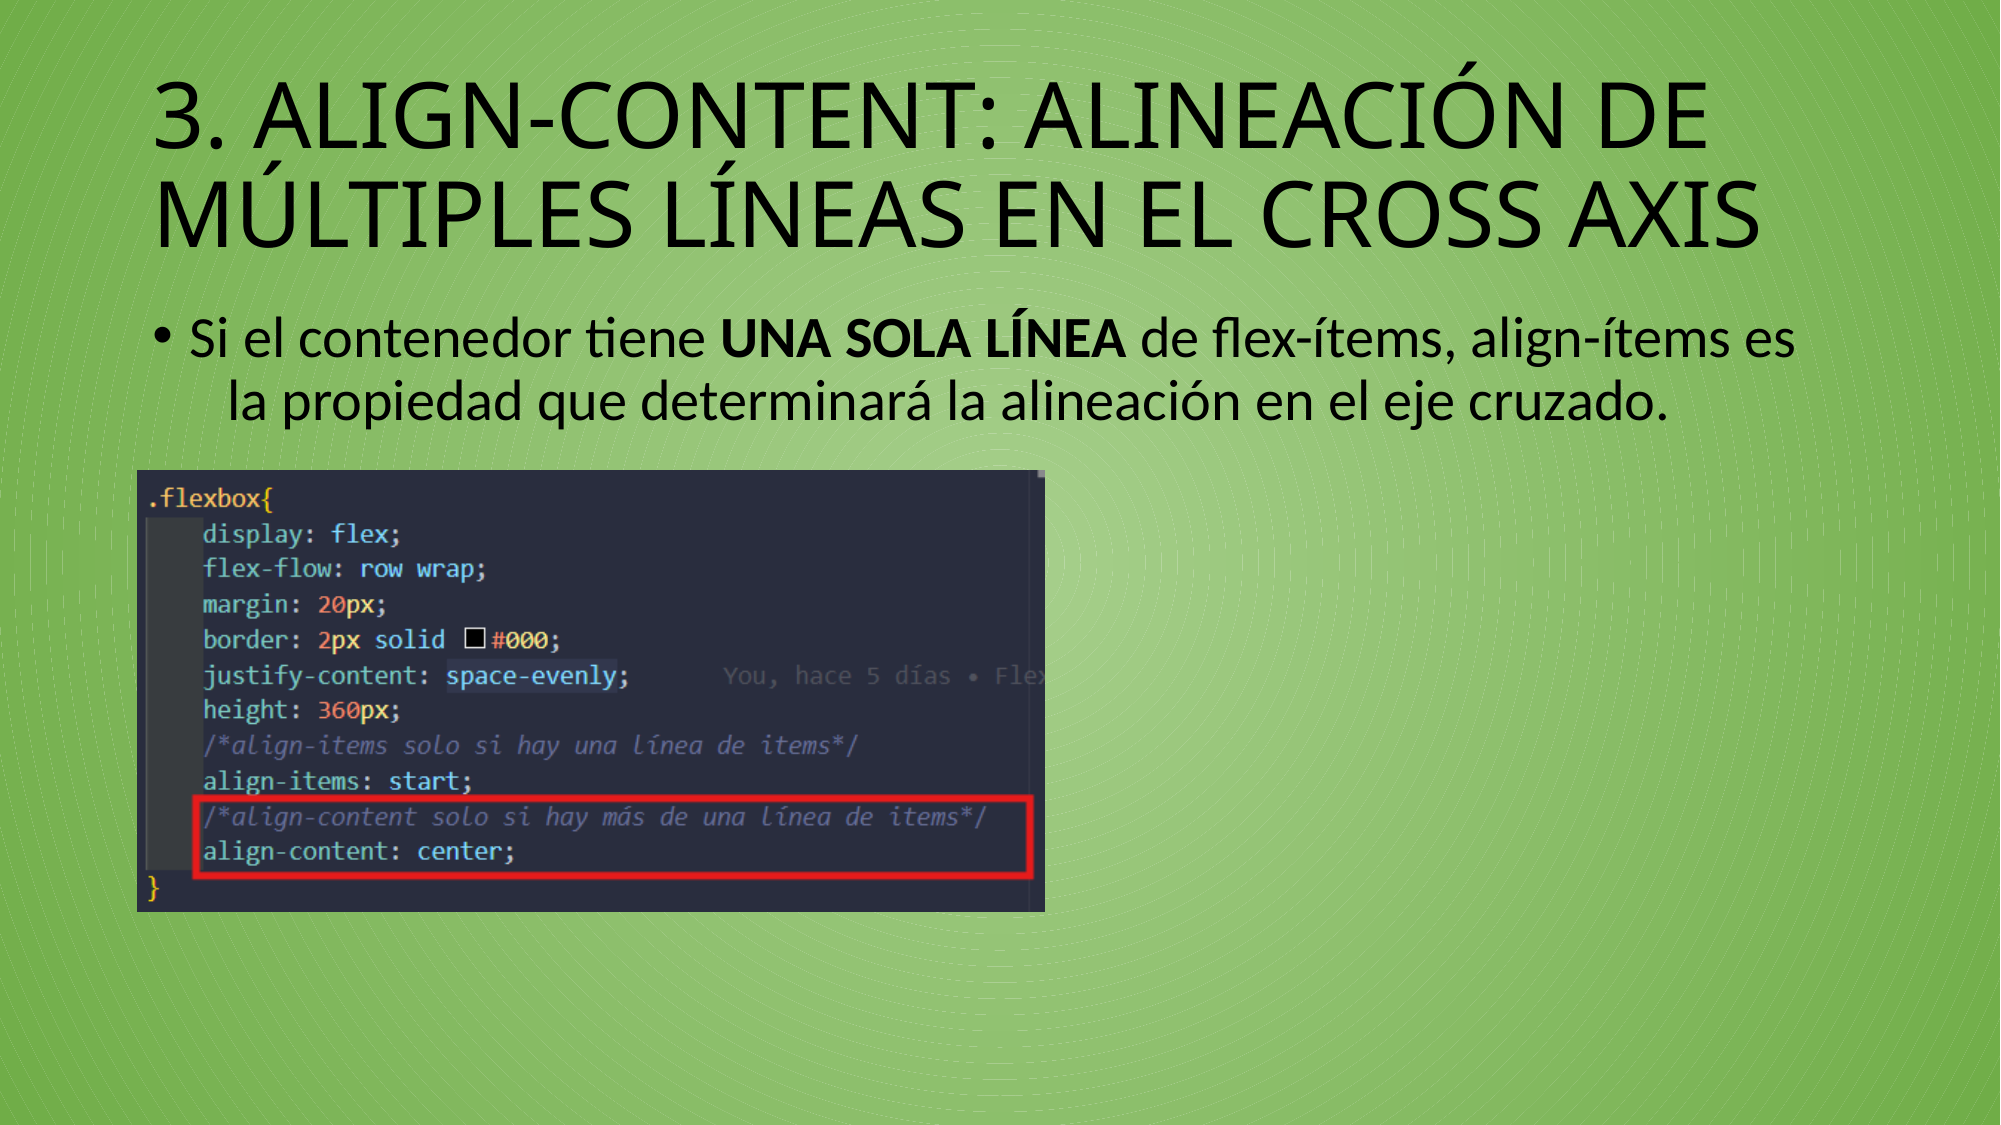

# 3. ALIGN-CONTENT: ALINEACIÓN DE MÚLTIPLES LÍNEAS EN EL CROSS AXIS
Si el contenedor tiene UNA SOLA LÍNEA de flex-ítems, align-ítems es la propiedad que determinará la alineación en el eje cruzado.